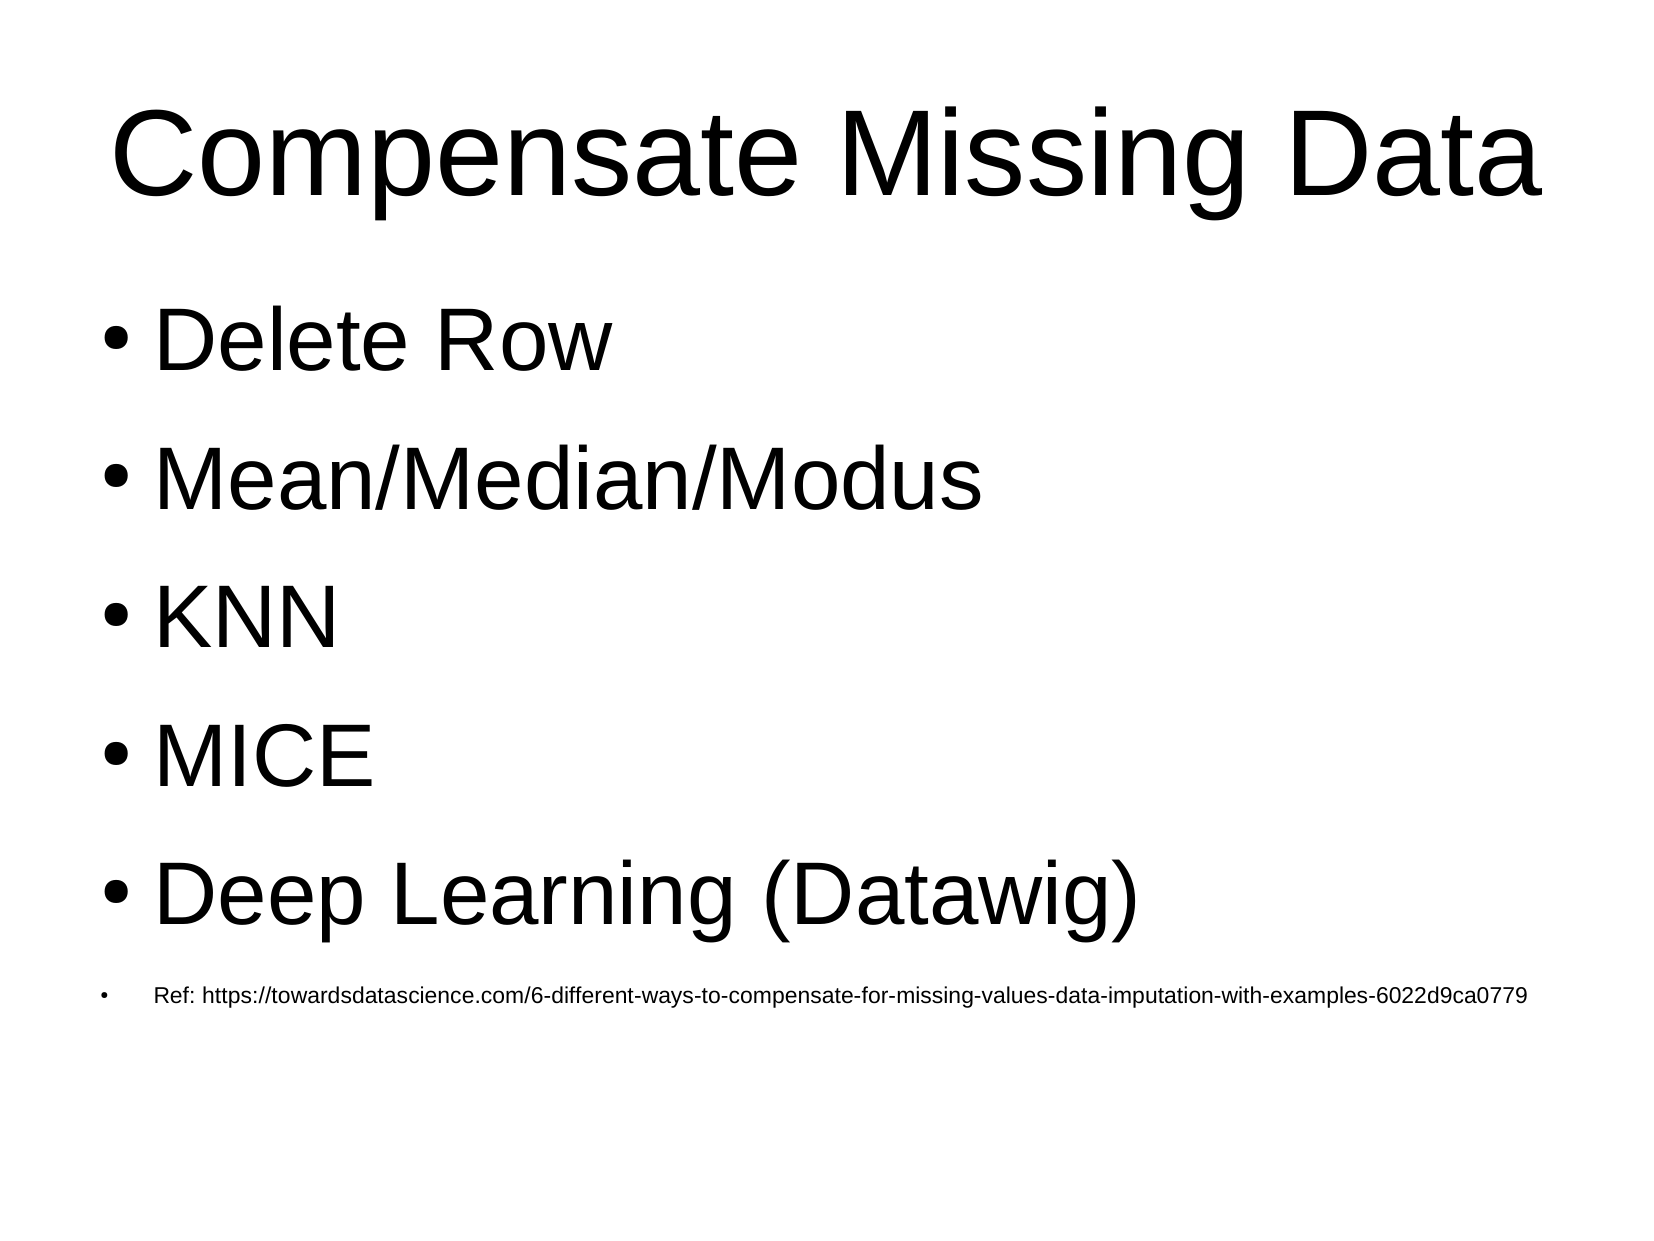

# Compensate Missing Data
Delete Row
Mean/Median/Modus
KNN
MICE
Deep Learning (Datawig)
Ref: https://towardsdatascience.com/6-different-ways-to-compensate-for-missing-values-data-imputation-with-examples-6022d9ca0779